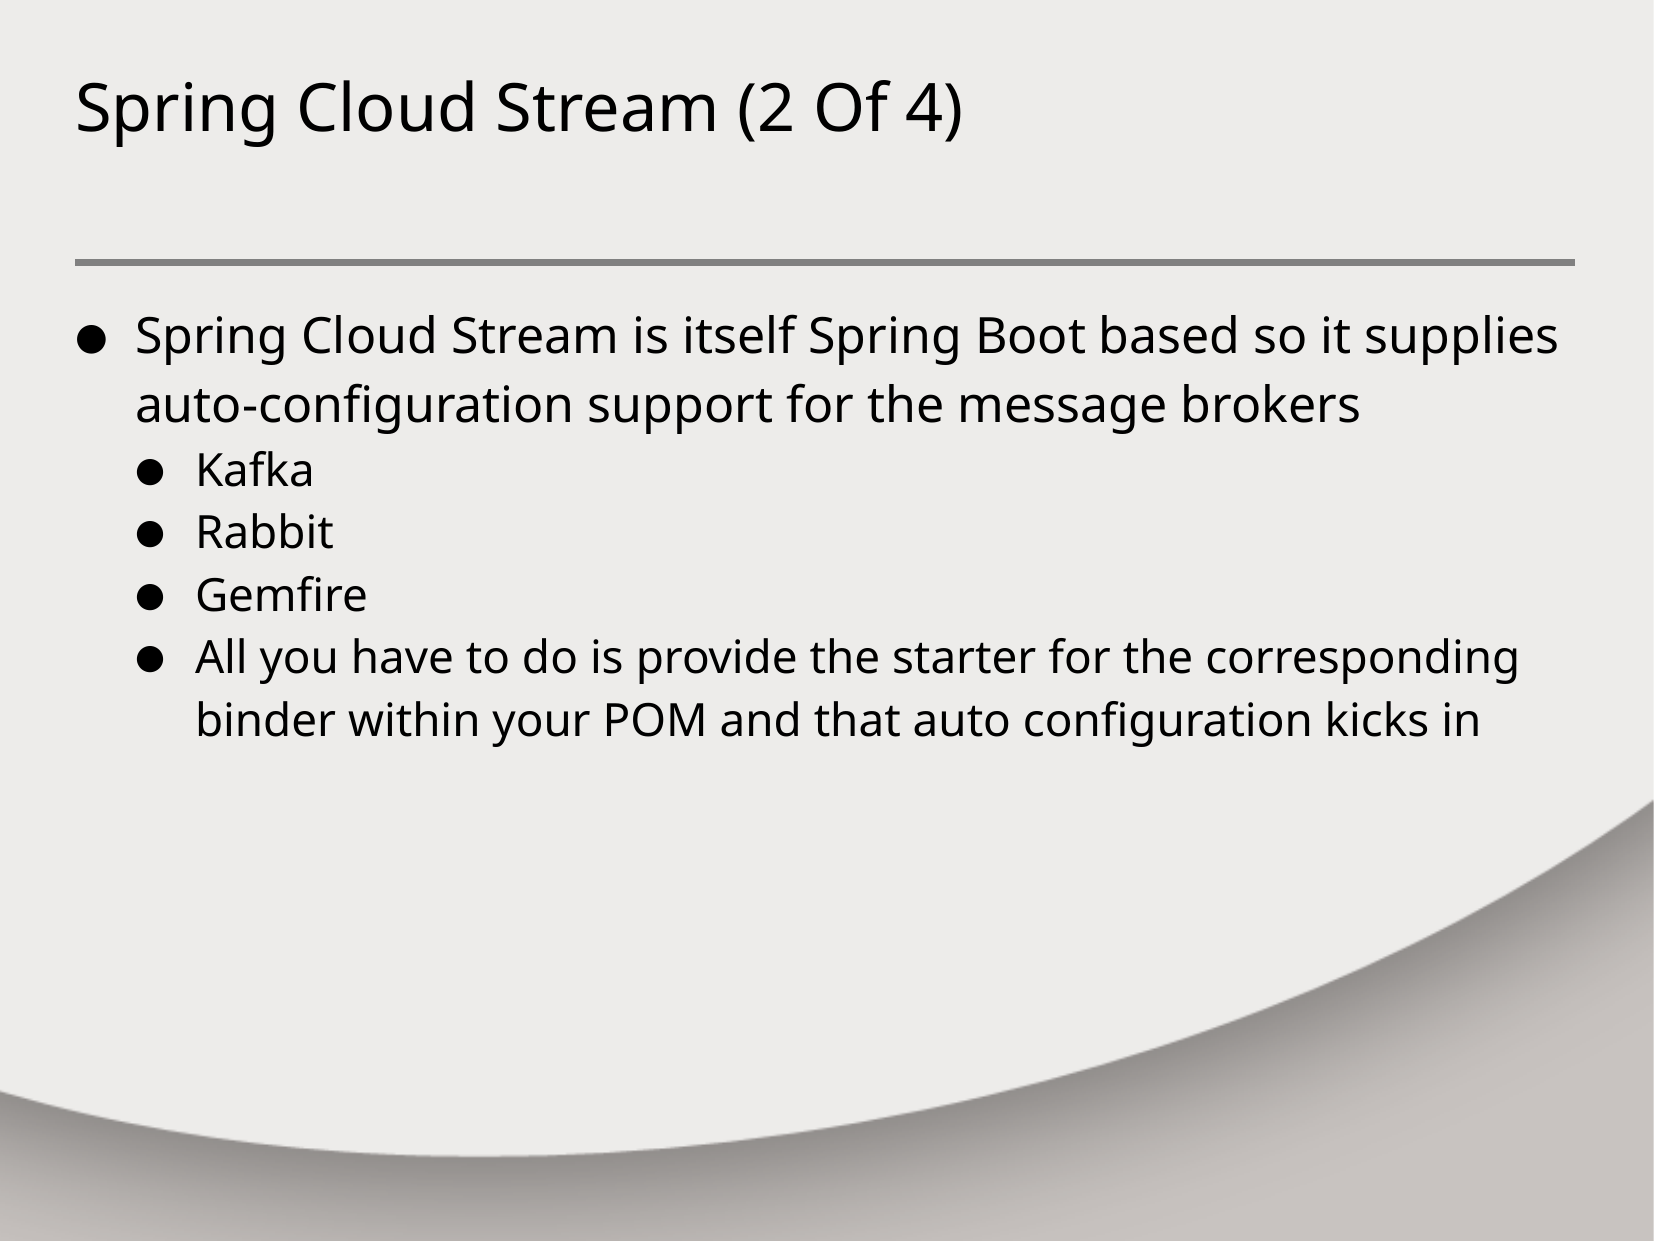

# Spring Cloud Stream (2 Of 4)
Spring Cloud Stream is itself Spring Boot based so it supplies auto-configuration support for the message brokers
Kafka
Rabbit
Gemfire
All you have to do is provide the starter for the corresponding binder within your POM and that auto configuration kicks in